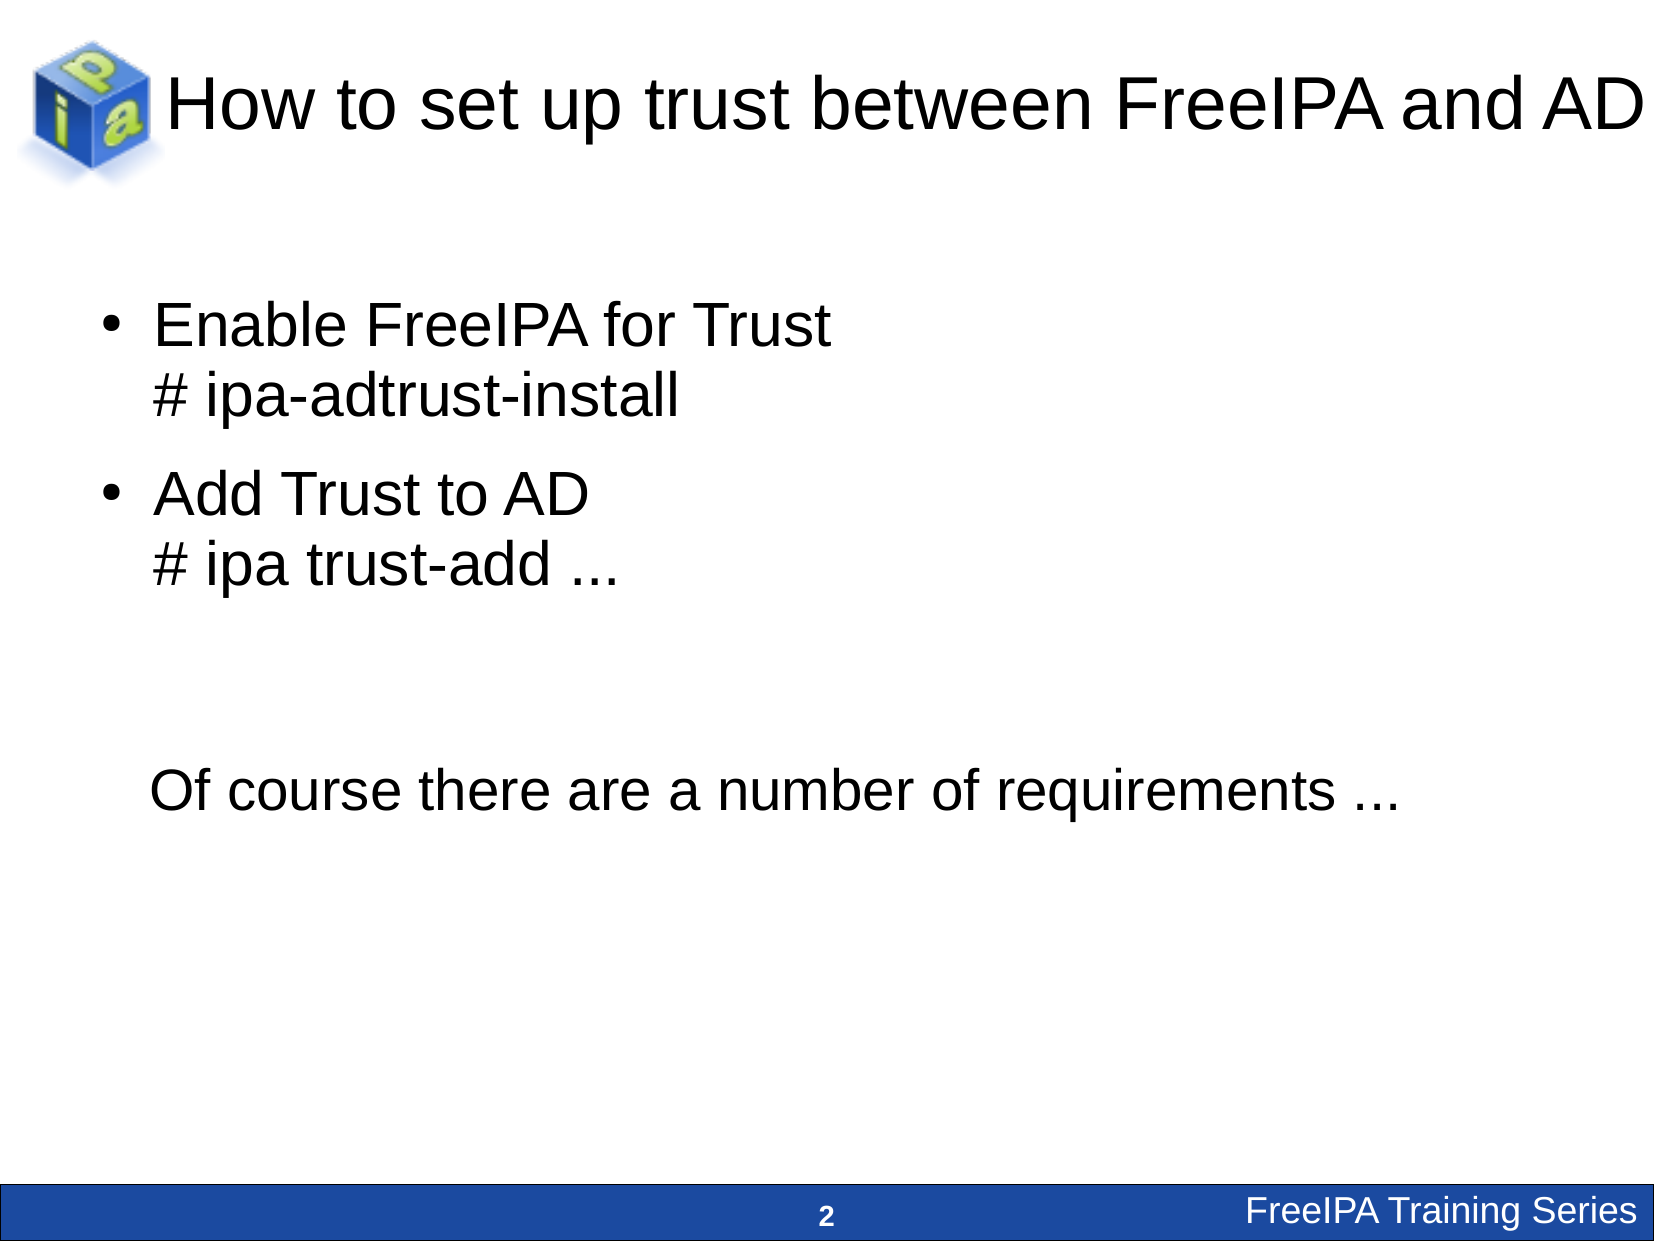

# How to set up trust between FreeIPA and AD
Enable FreeIPA for Trust
# ipa-adtrust-install
Add Trust to AD
# ipa trust-add ...
Of course there are a number of requirements ...
2